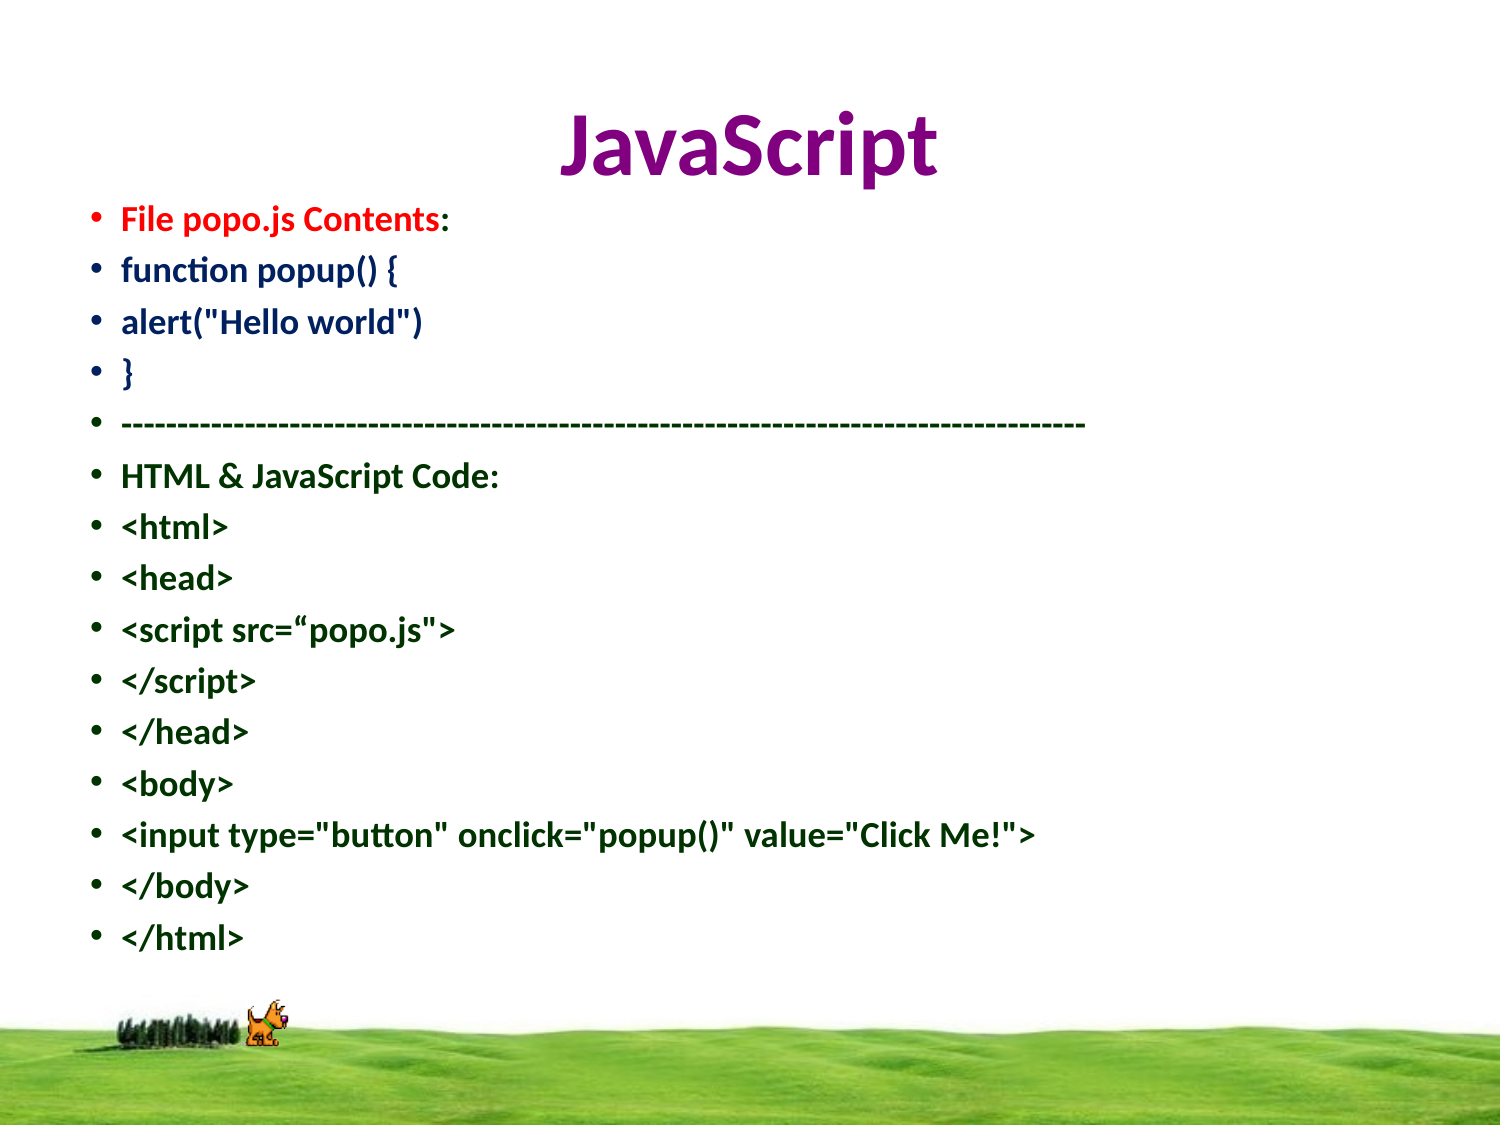

# JavaScript
File popo.js Contents:
function popup() {
alert("Hello world")
}
--------------------------------------------------------------------------------------
HTML & JavaScript Code:
<html>
<head>
<script src=“popo.js">
</script>
</head>
<body>
<input type="button" onclick="popup()" value="Click Me!">
</body>
</html>